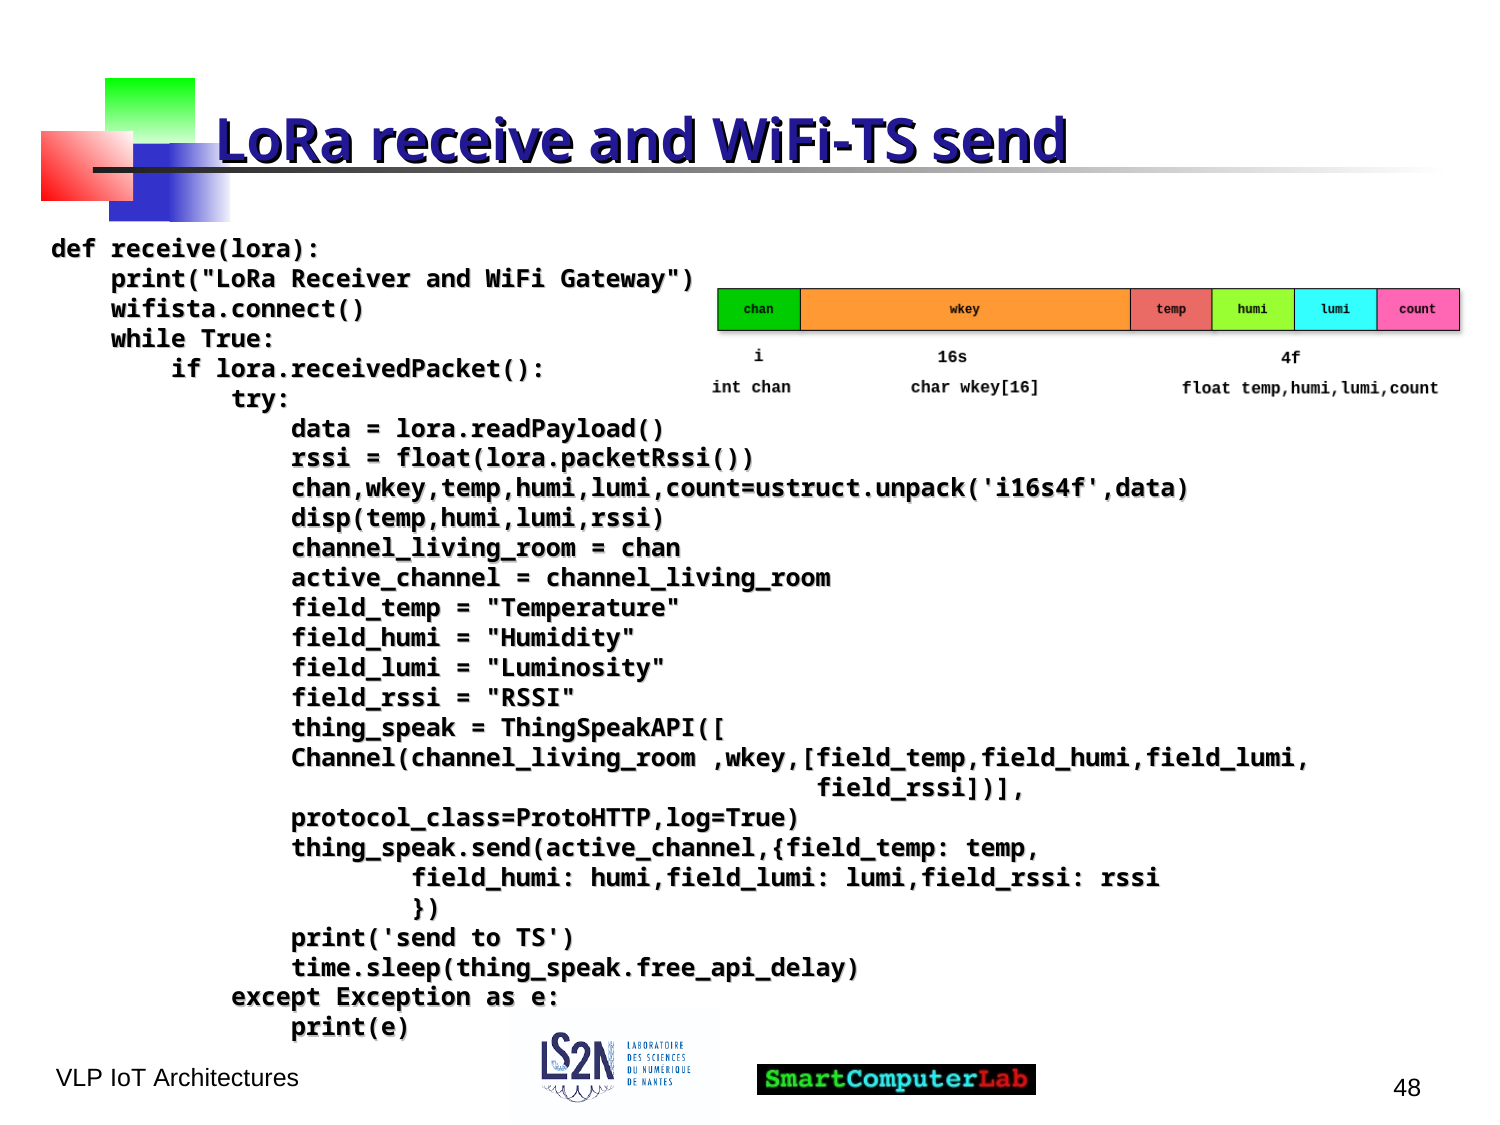

# LoRa receive and WiFi-TS send
def receive(lora):
 print("LoRa Receiver and WiFi Gateway")
 wifista.connect()
 while True:
 if lora.receivedPacket():
 try:
 data = lora.readPayload()
 rssi = float(lora.packetRssi())
 chan,wkey,temp,humi,lumi,count=ustruct.unpack('i16s4f',data)
 disp(temp,humi,lumi,rssi)
 			 channel_living_room = chan
 			 active_channel = channel_living_room
 			 field_temp = "Temperature"
 			 field_humi = "Humidity"
 			 field_lumi = "Luminosity"
 			 field_rssi = "RSSI"
 			 thing_speak = ThingSpeakAPI([
 Channel(channel_living_room ,wkey,[field_temp,field_humi,field_lumi,
 field_rssi])],
 			 protocol_class=ProtoHTTP,log=True)
 thing_speak.send(active_channel,{field_temp: temp,
 field_humi: humi,field_lumi: lumi,field_rssi: rssi
 })
 print('send to TS')
 time.sleep(thing_speak.free_api_delay)
 except Exception as e:
 print(e)
48